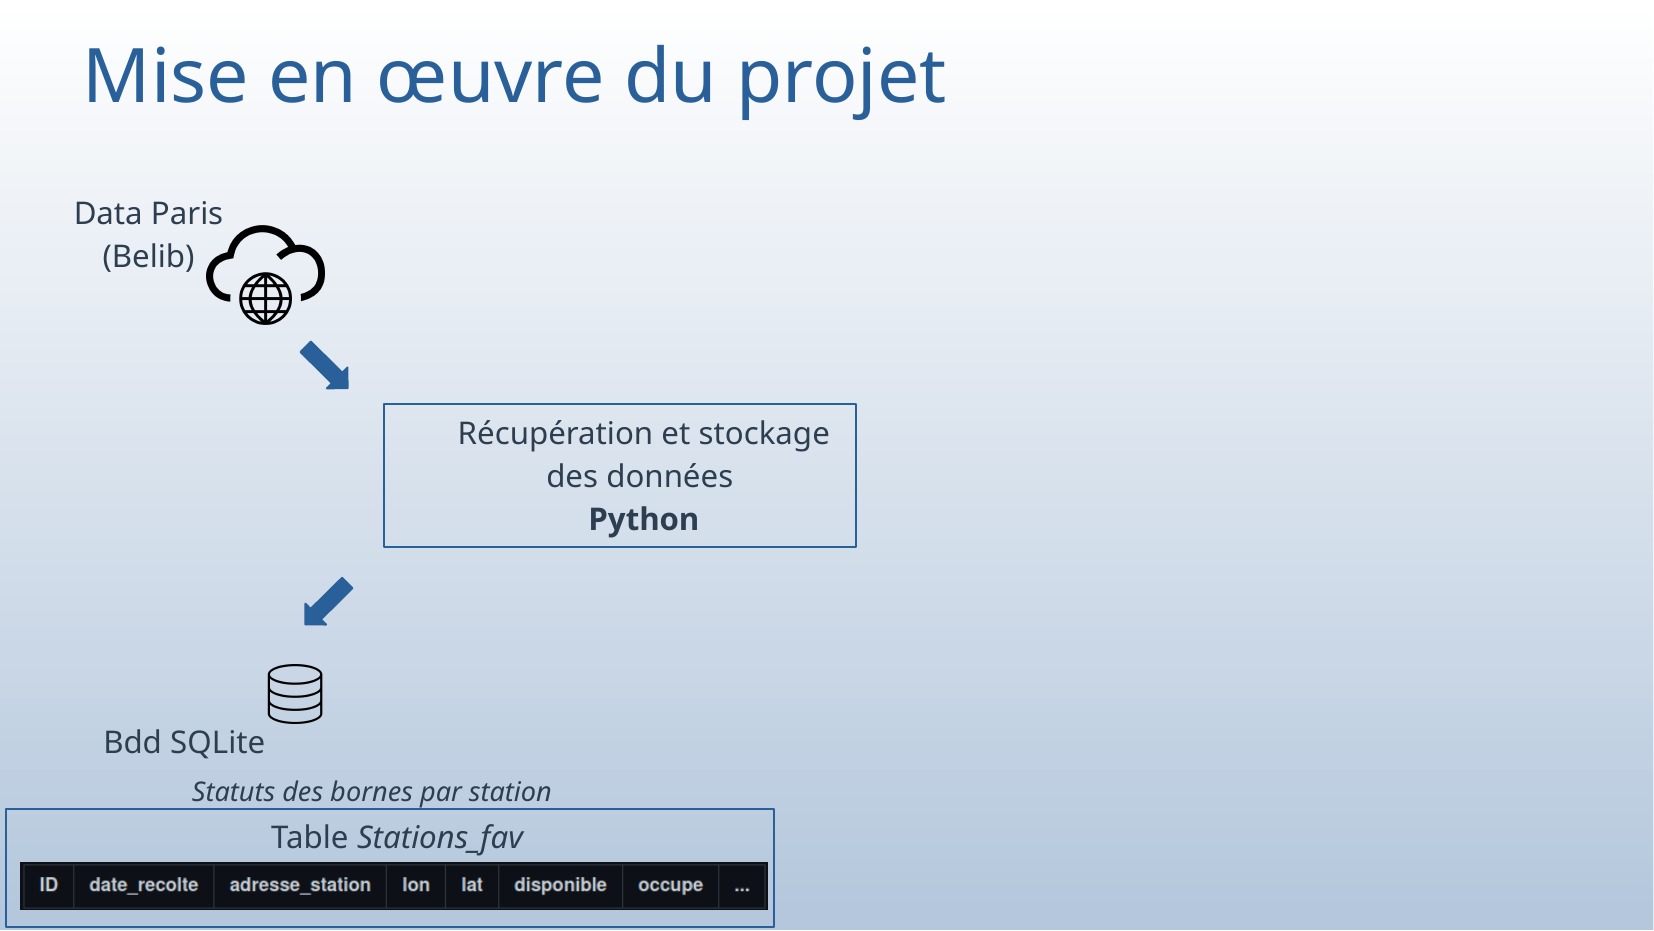

# Mise en œuvre du projet
Data Paris (Belib)
Récupération et stockage des données
Python
Bdd SQLite
Statuts des bornes par station
Table Stations_fav